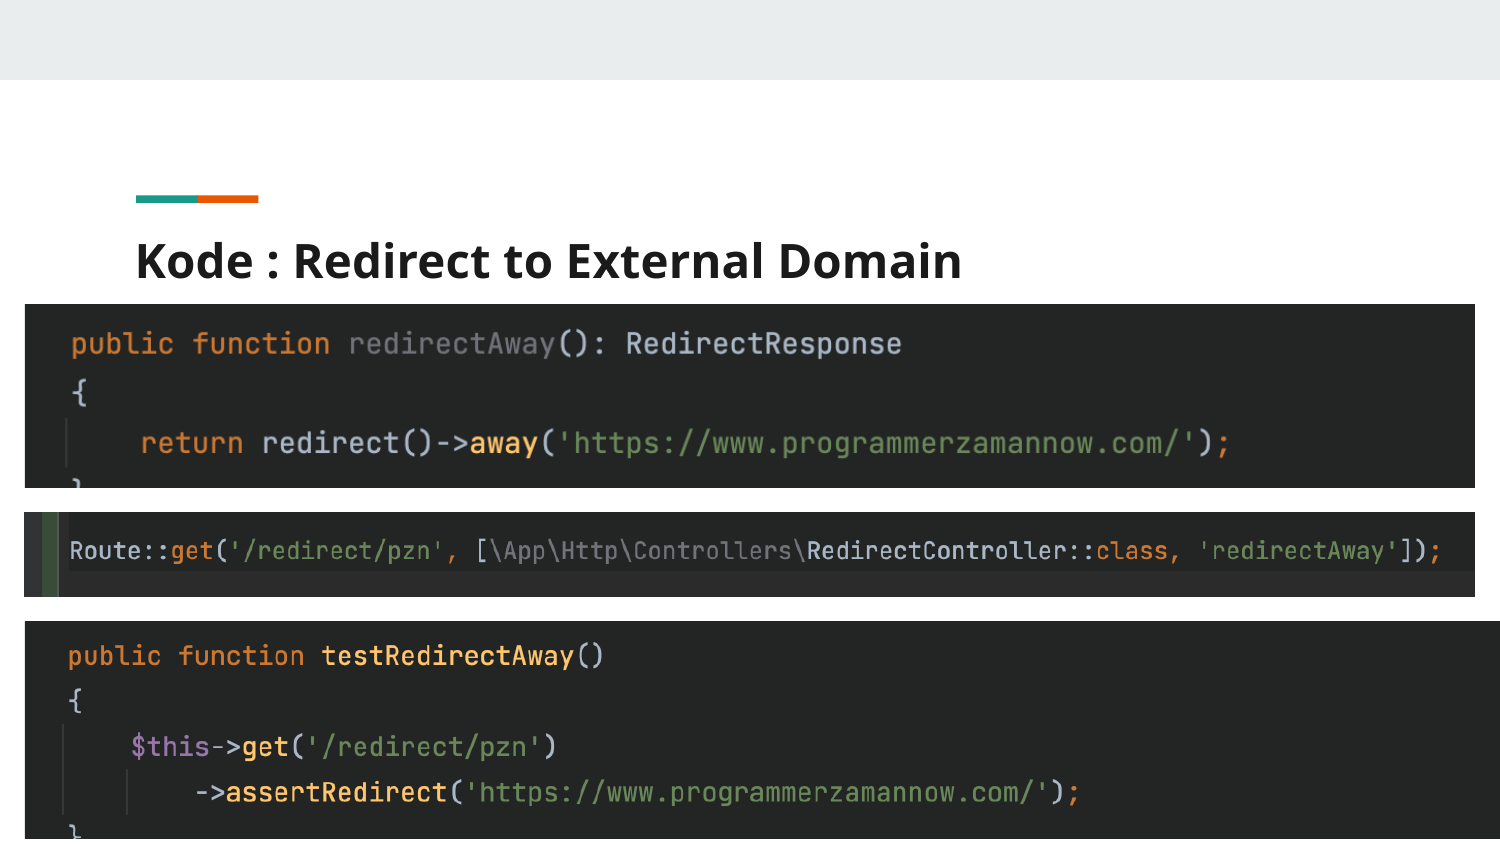

# Kode : Redirect to External Domain